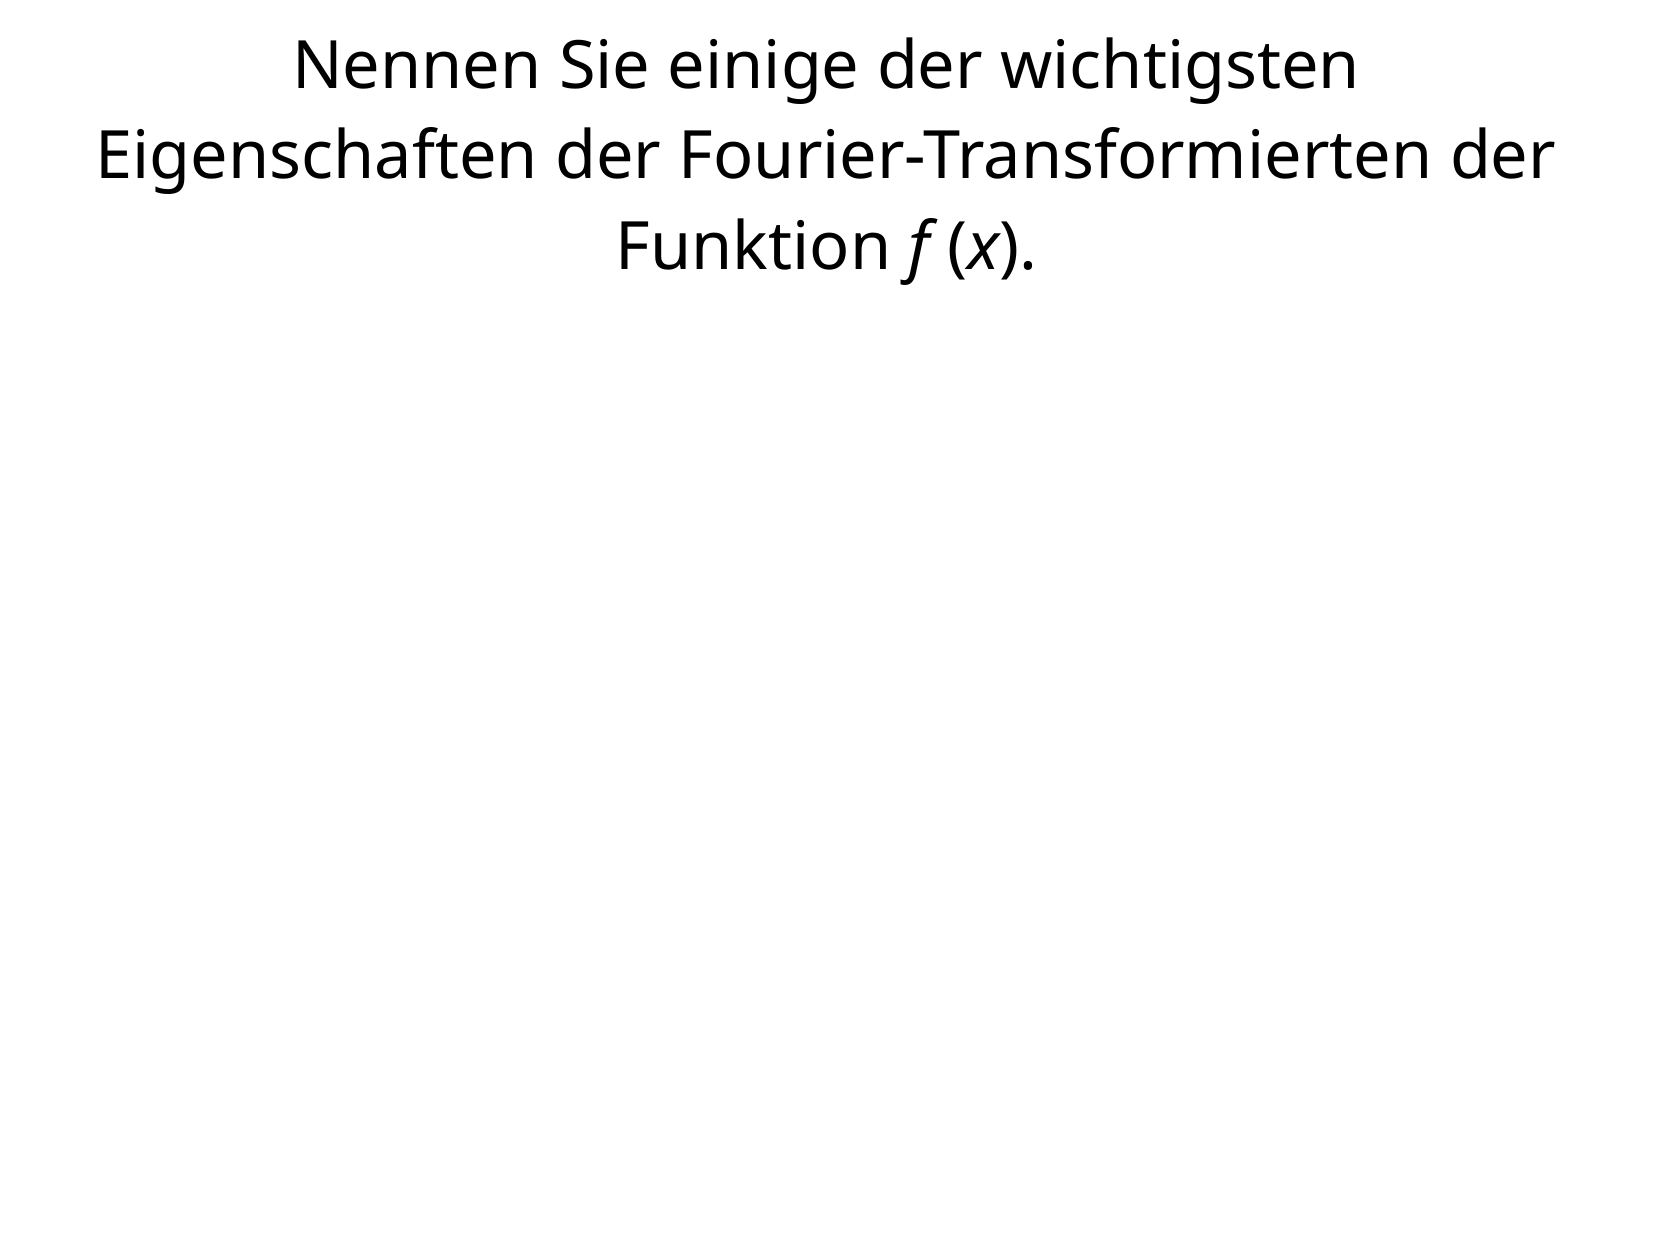

# Nennen Sie einige der wichtigsten Eigenschaften der Fourier-Transformierten der Funktion f (x).